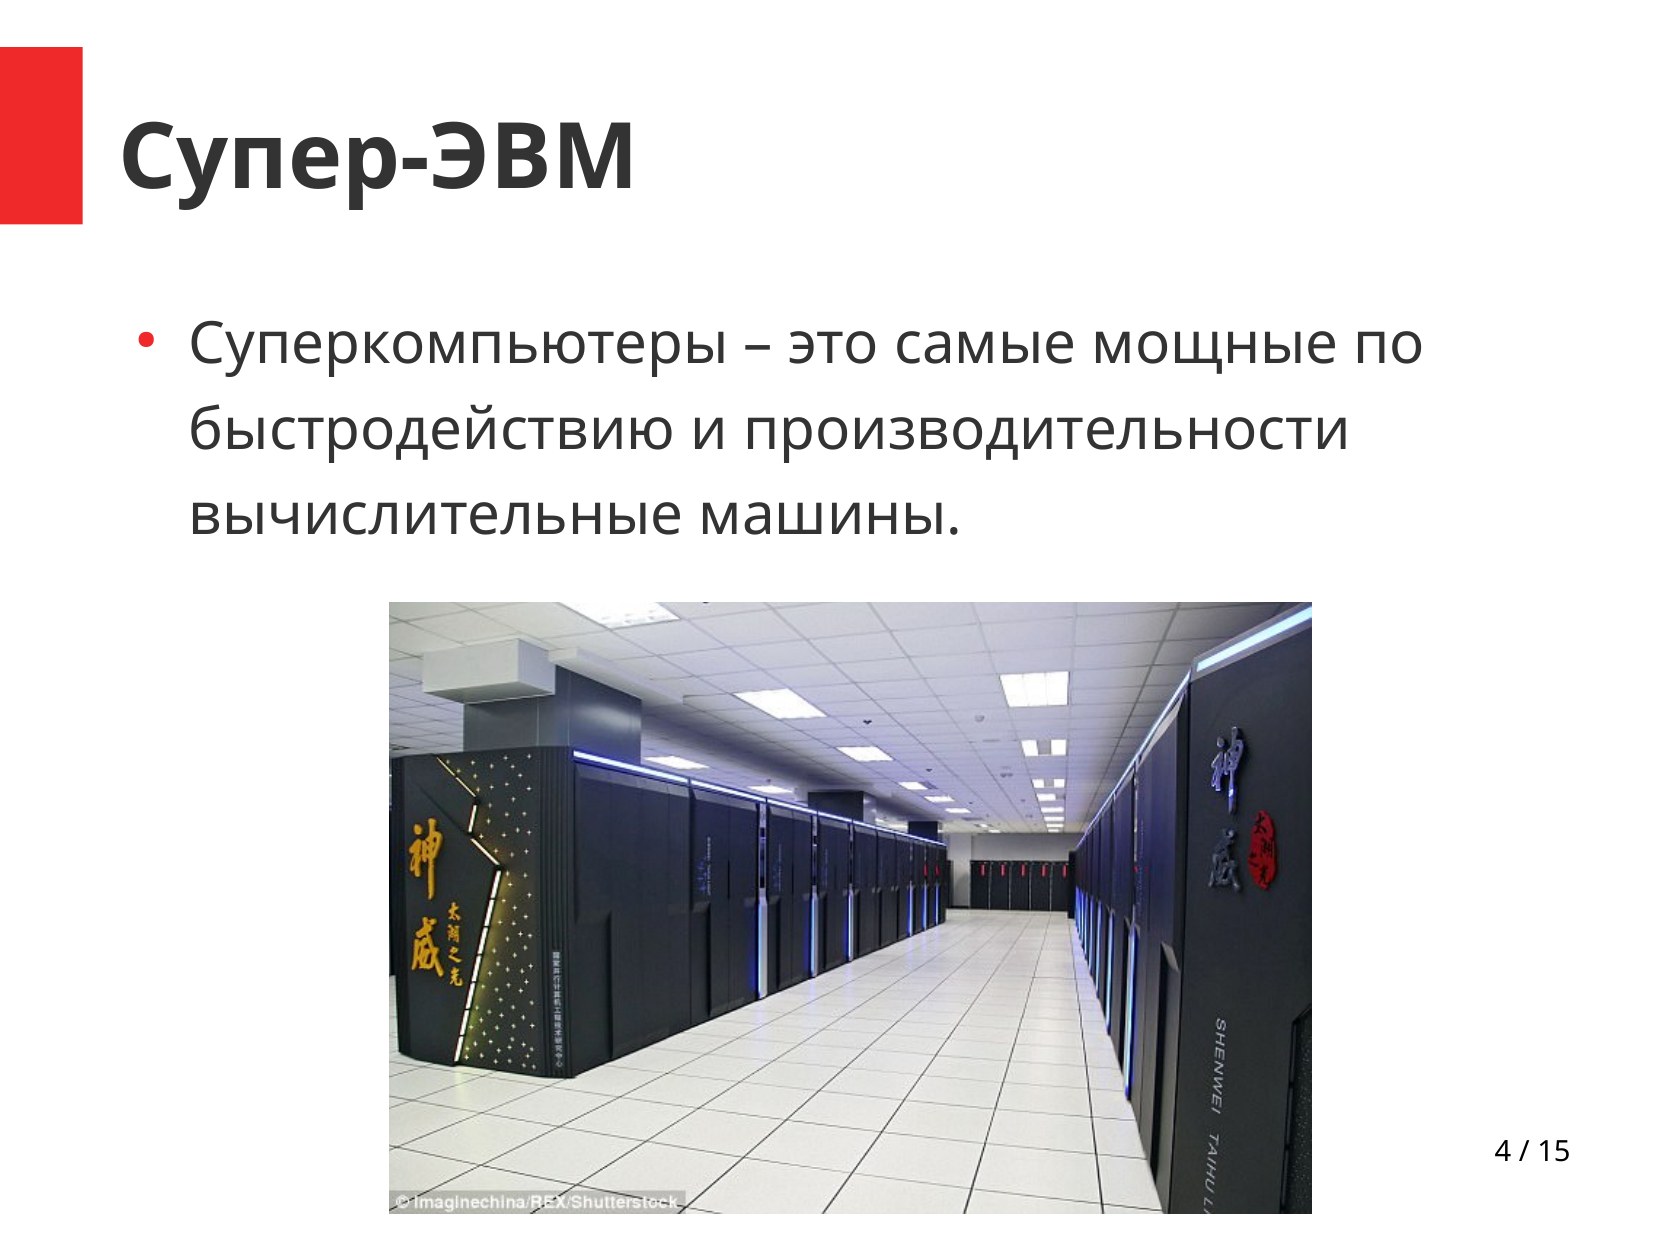

# Супер-ЭВМ
Суперкомпьютеры – это самые мощные по быстродействию и производительности вычислительные машины.
4